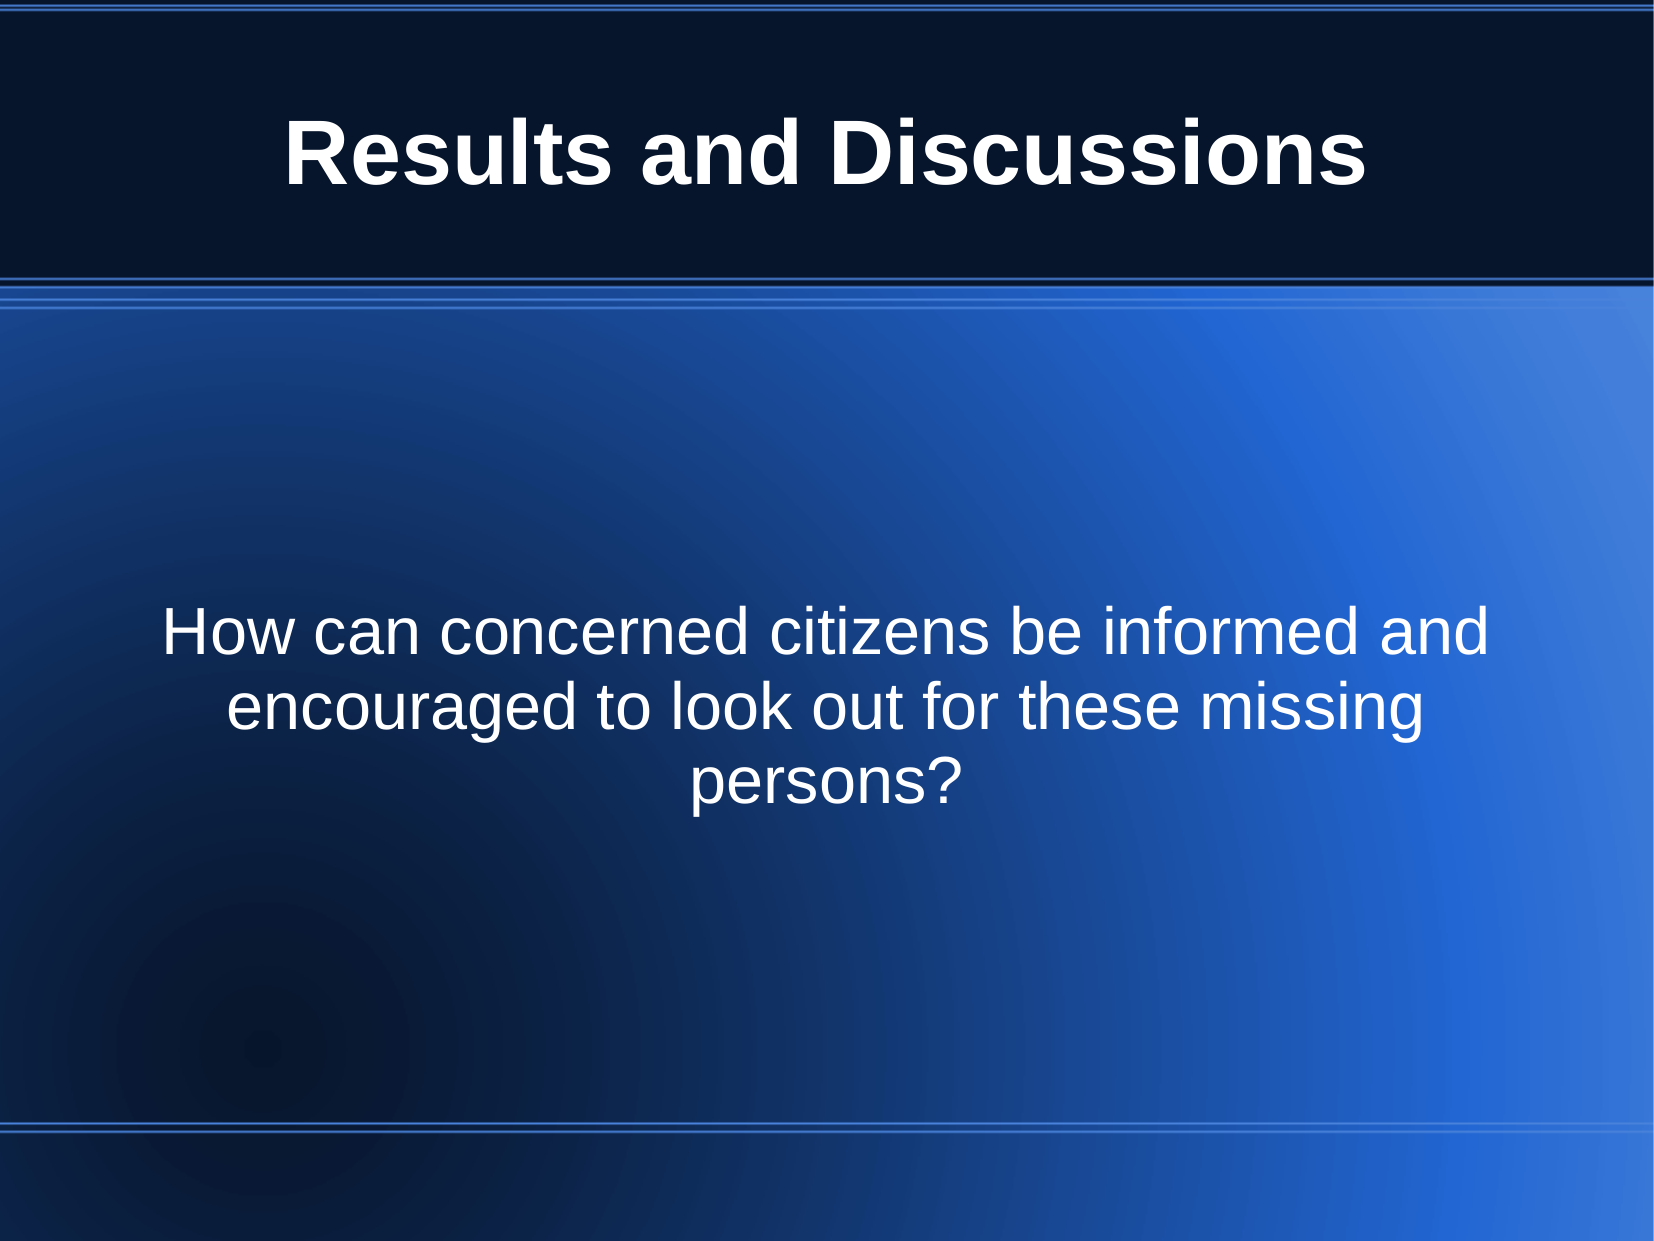

# Results and Discussions
How can concerned citizens be informed and encouraged to look out for these missing persons?